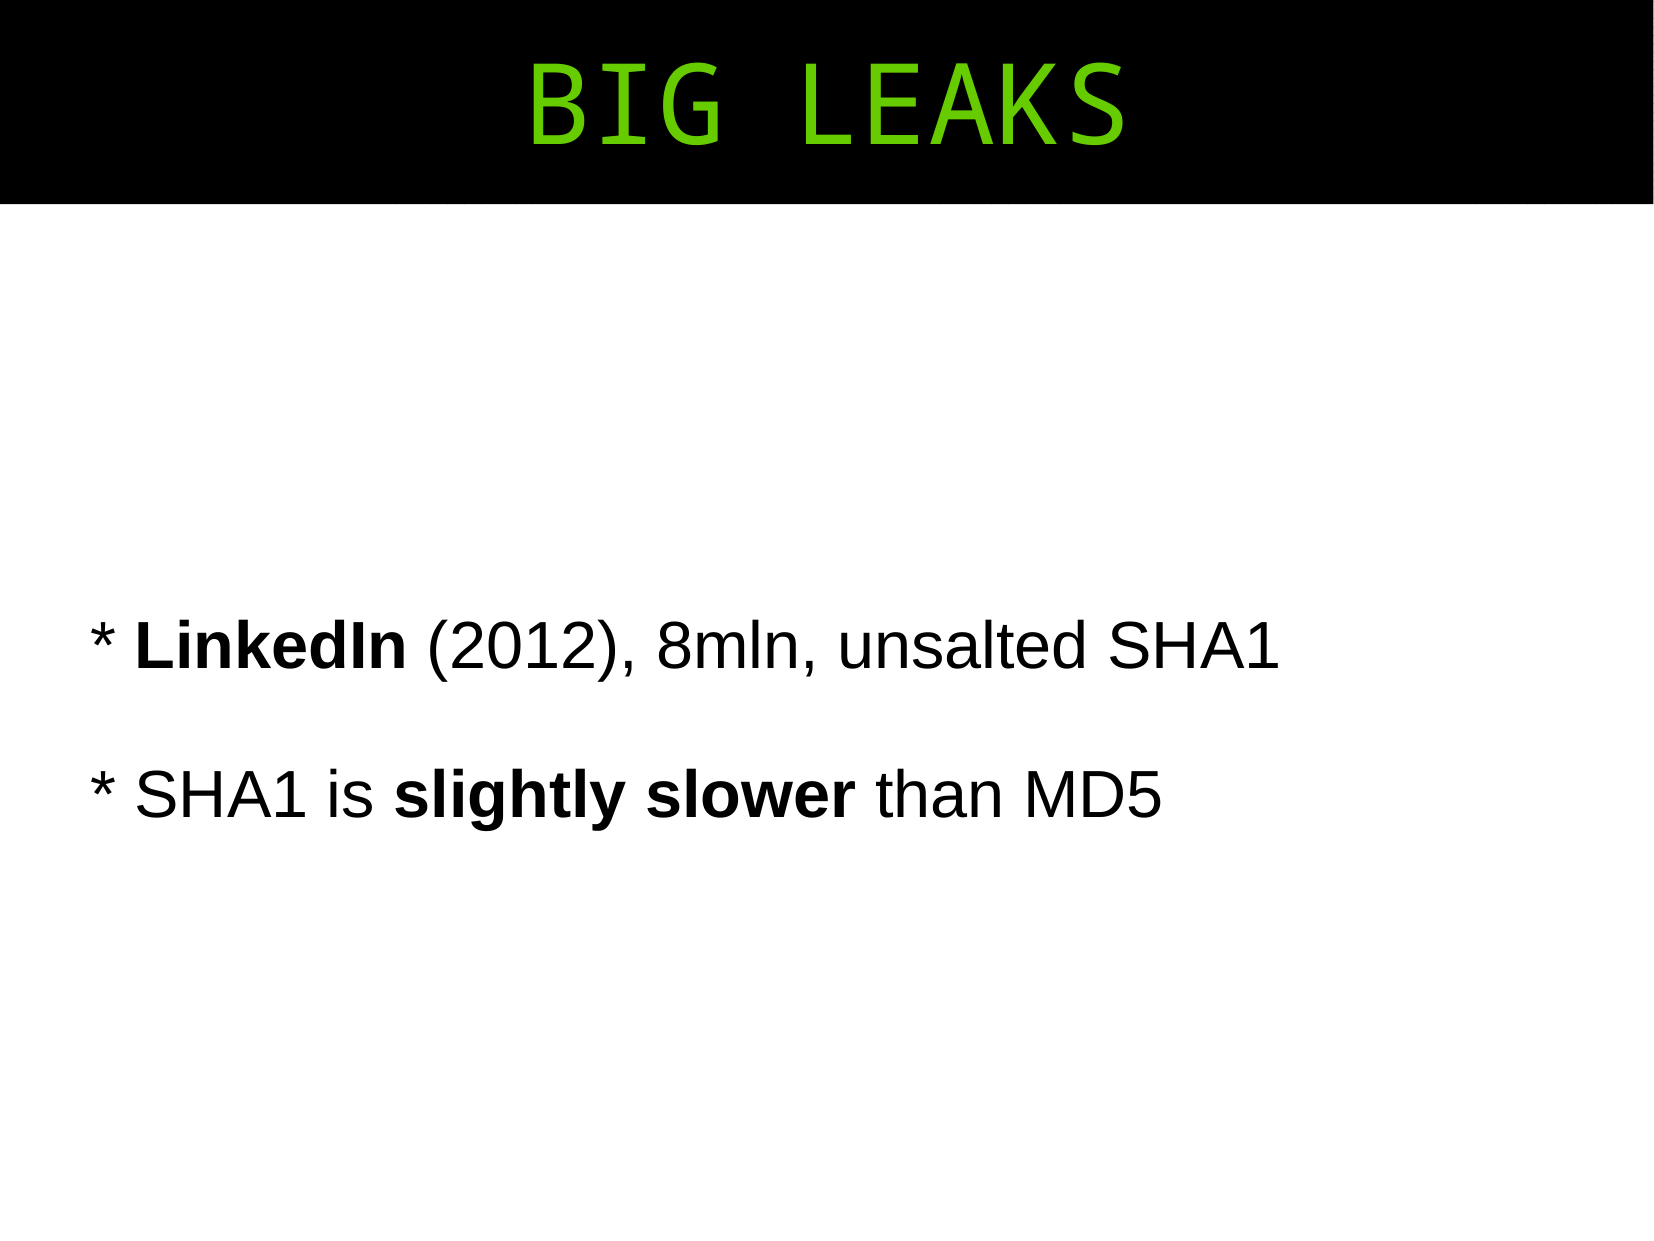

# BIG LEAKS
* LinkedIn (2012), 8mln, unsalted SHA1
* SHA1 is slightly slower than MD5